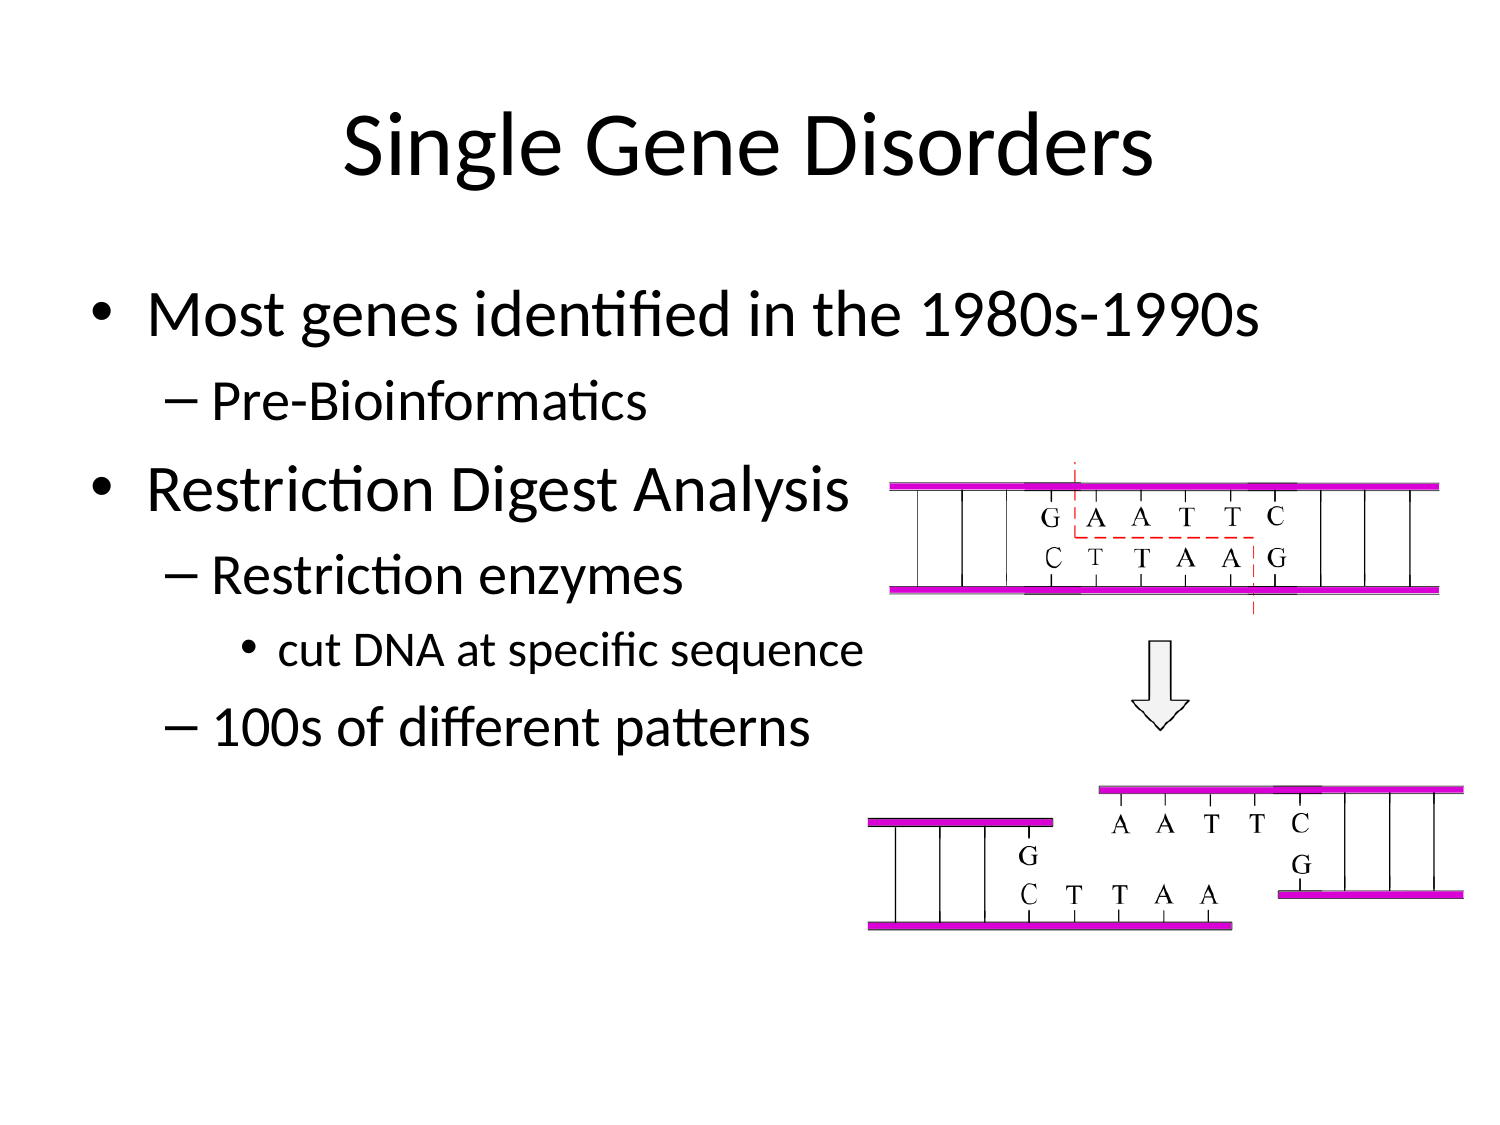

# Single Gene Disorders
Most genes identified in the 1980s-1990s
Pre-Bioinformatics
Restriction Digest Analysis
Restriction enzymes
cut DNA at specific sequence
100s of different patterns